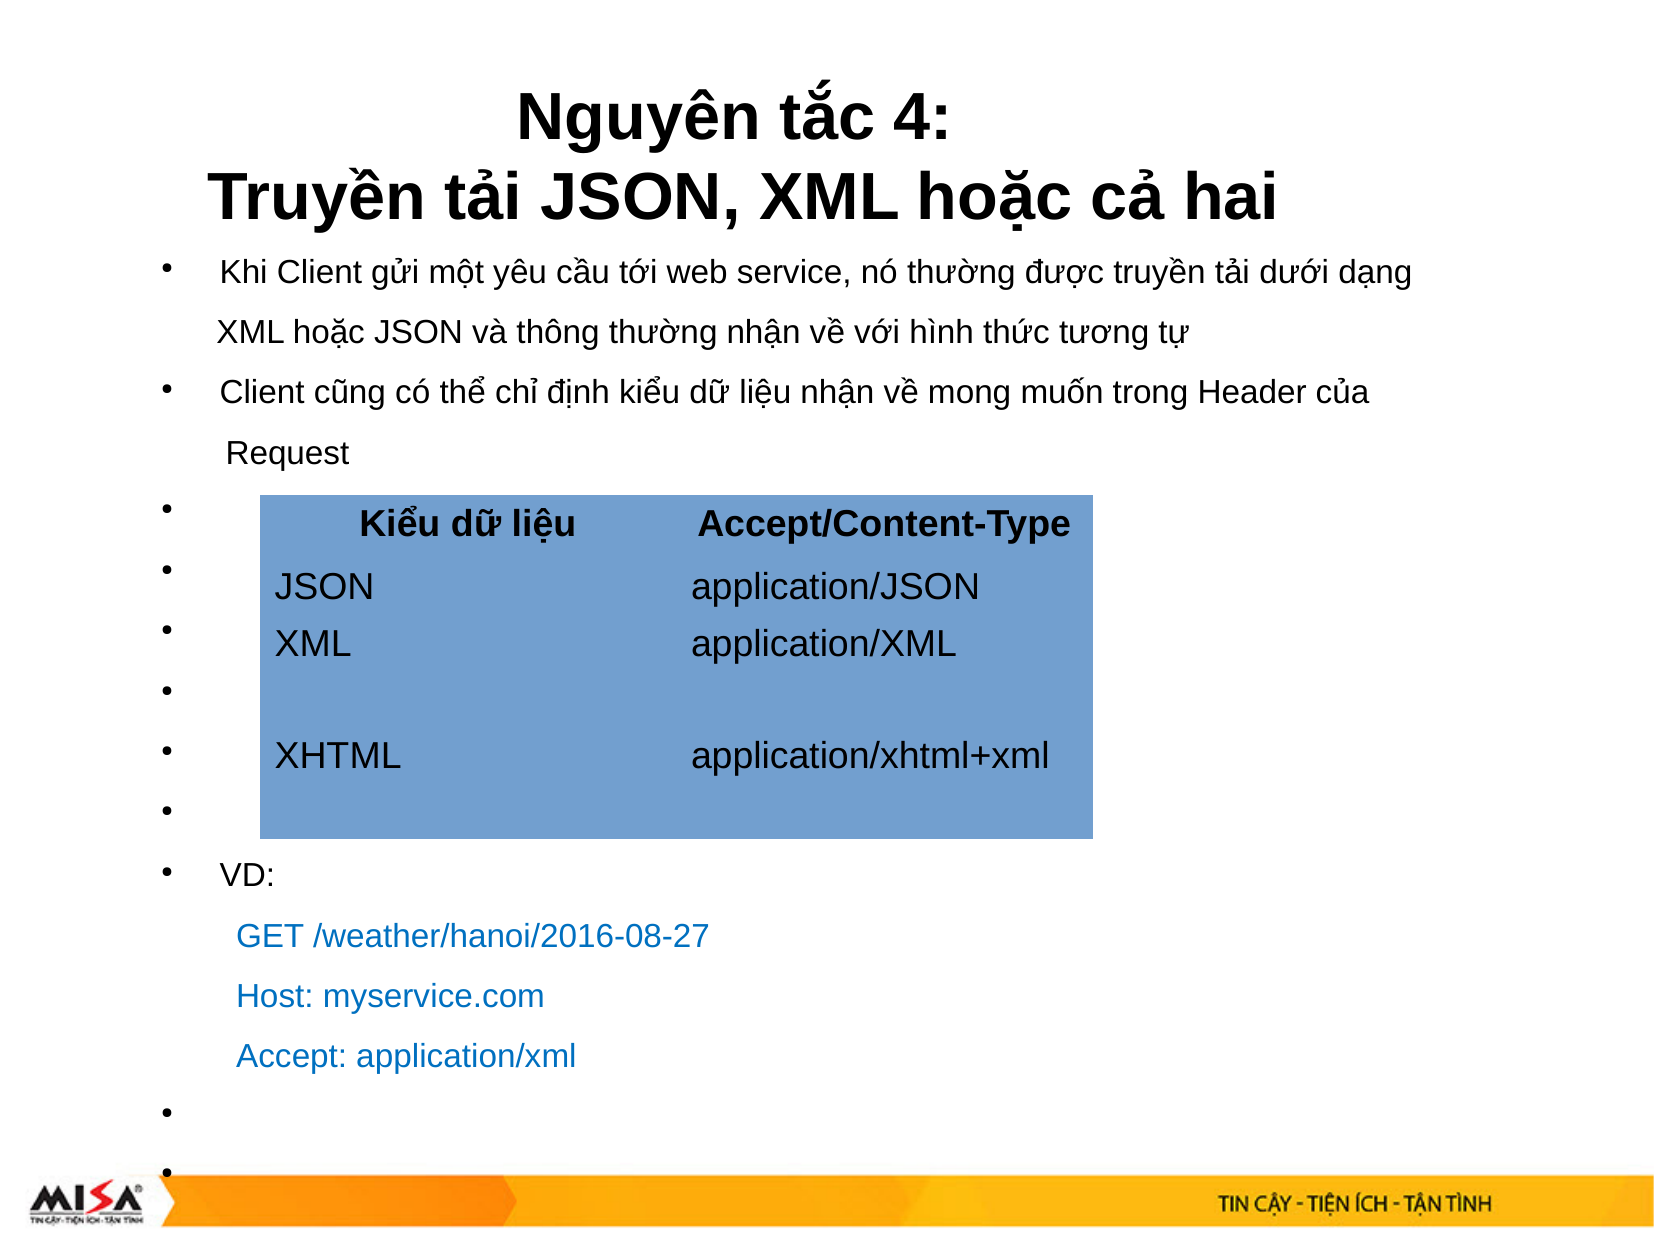

# Nguyên tắc 4: Truyền tải JSON, XML hoặc cả hai
Khi Client gửi một yêu cầu tới web service, nó thường được truyền tải dưới dạng
 XML hoặc JSON và thông thường nhận về với hình thức tương tự
Client cũng có thể chỉ định kiểu dữ liệu nhận về mong muốn trong Header của
 Request
VD:
	GET /weather/hanoi/2016-08-27
	Host: myservice.com
	Accept: application/xml
| Kiểu dữ liệu | Accept/Content-Type |
| --- | --- |
| JSON | application/JSON |
| XML | application/XML |
| XHTML | application/xhtml+xml |